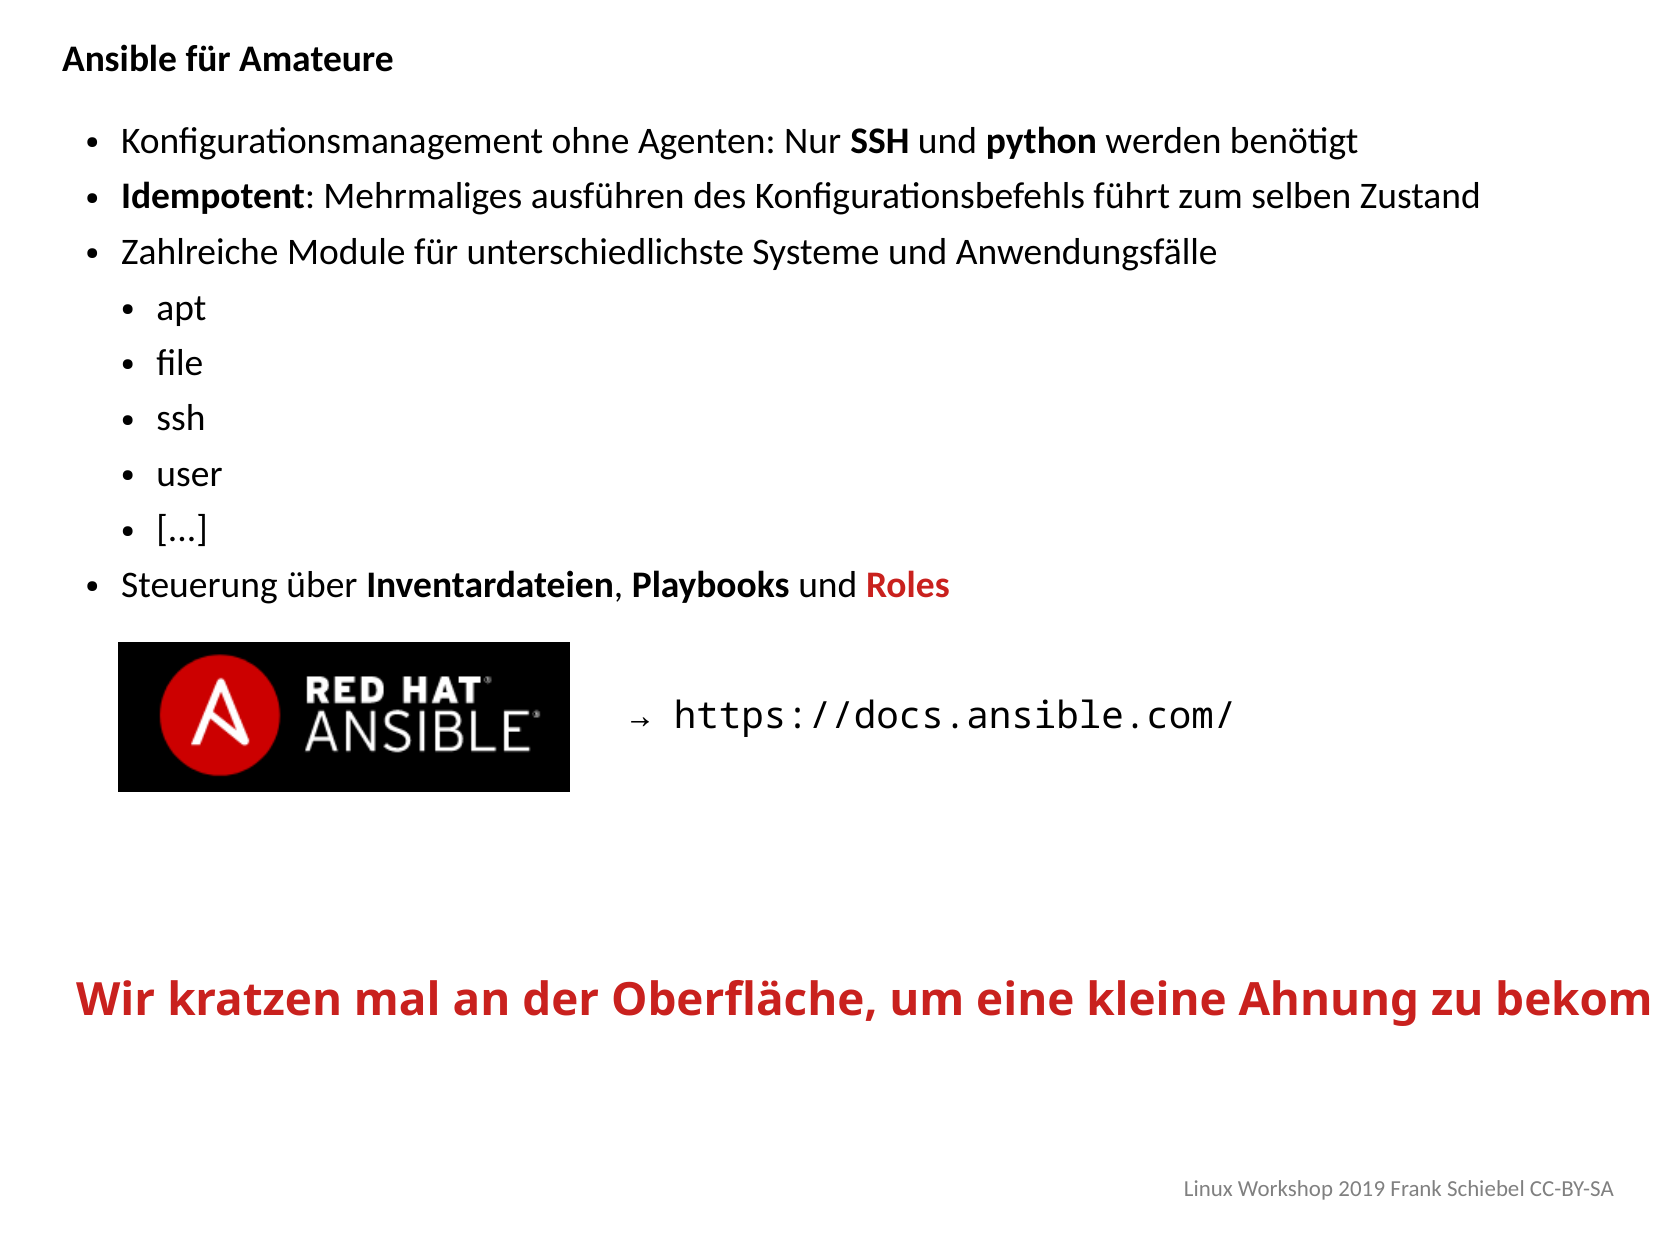

Ansible für Amateure
Konfigurationsmanagement ohne Agenten: Nur SSH und python werden benötigt
Idempotent: Mehrmaliges ausführen des Konfigurationsbefehls führt zum selben Zustand
Zahlreiche Module für unterschiedlichste Systeme und Anwendungsfälle
apt
file
ssh
user
[...]
Steuerung über Inventardateien, Playbooks und Roles
→ https://docs.ansible.com/
Wir kratzen mal an der Oberfläche, um eine kleine Ahnung zu bekommen...